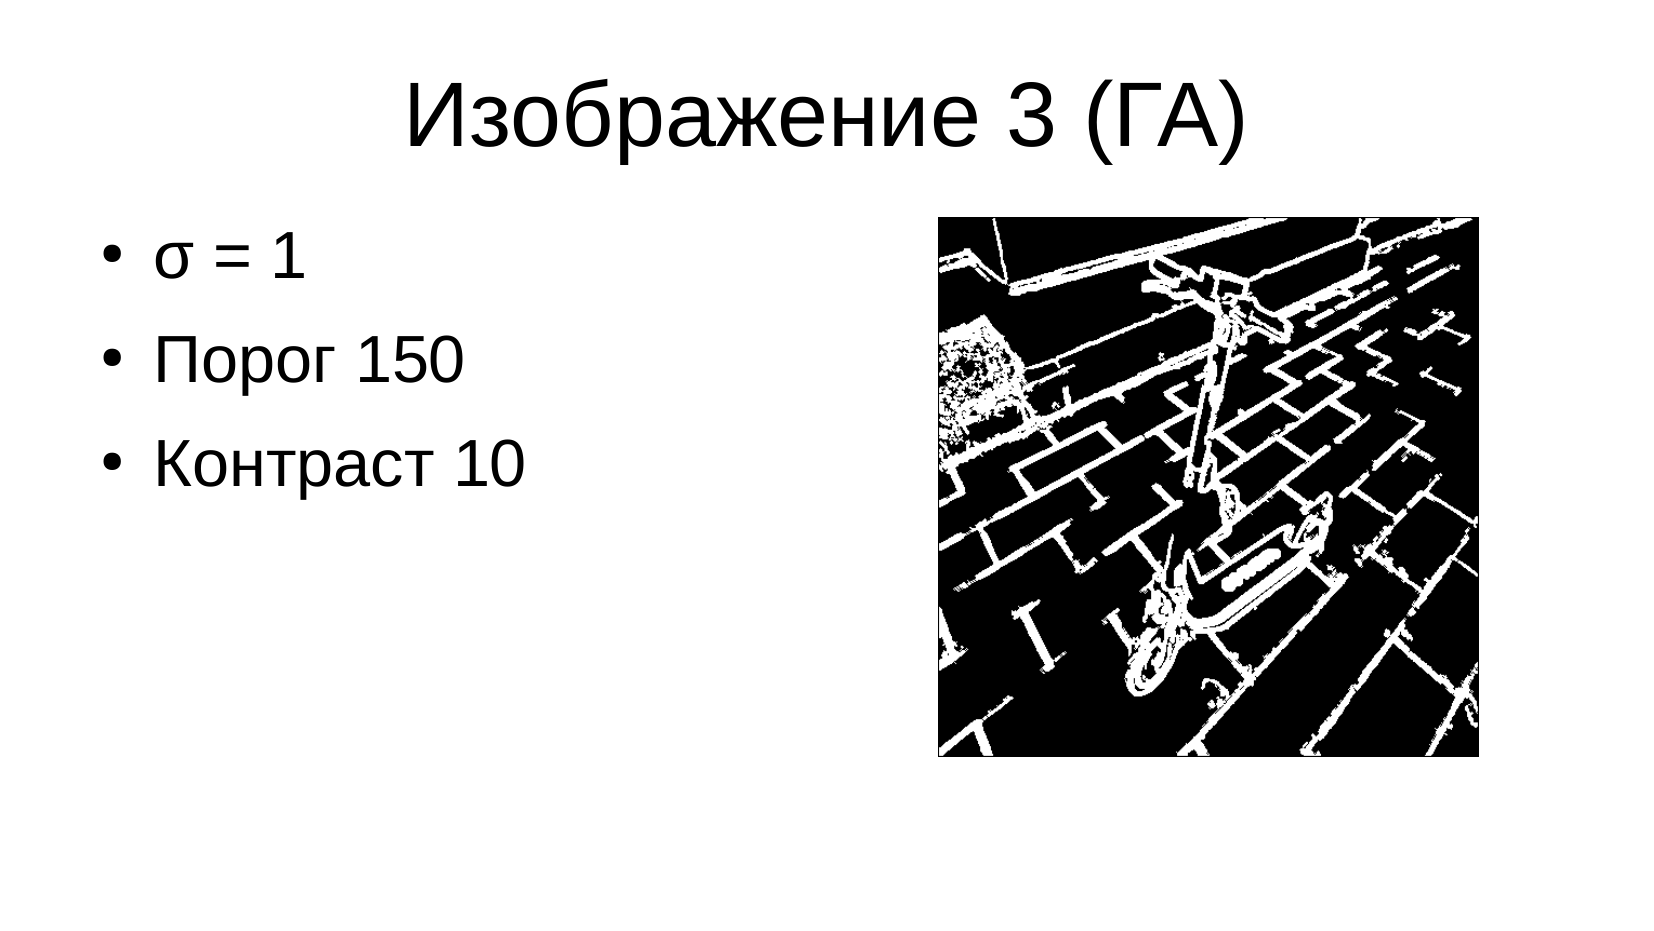

# Изображение 3 (ГА)
σ = 1
Порог 150
Контраст 10